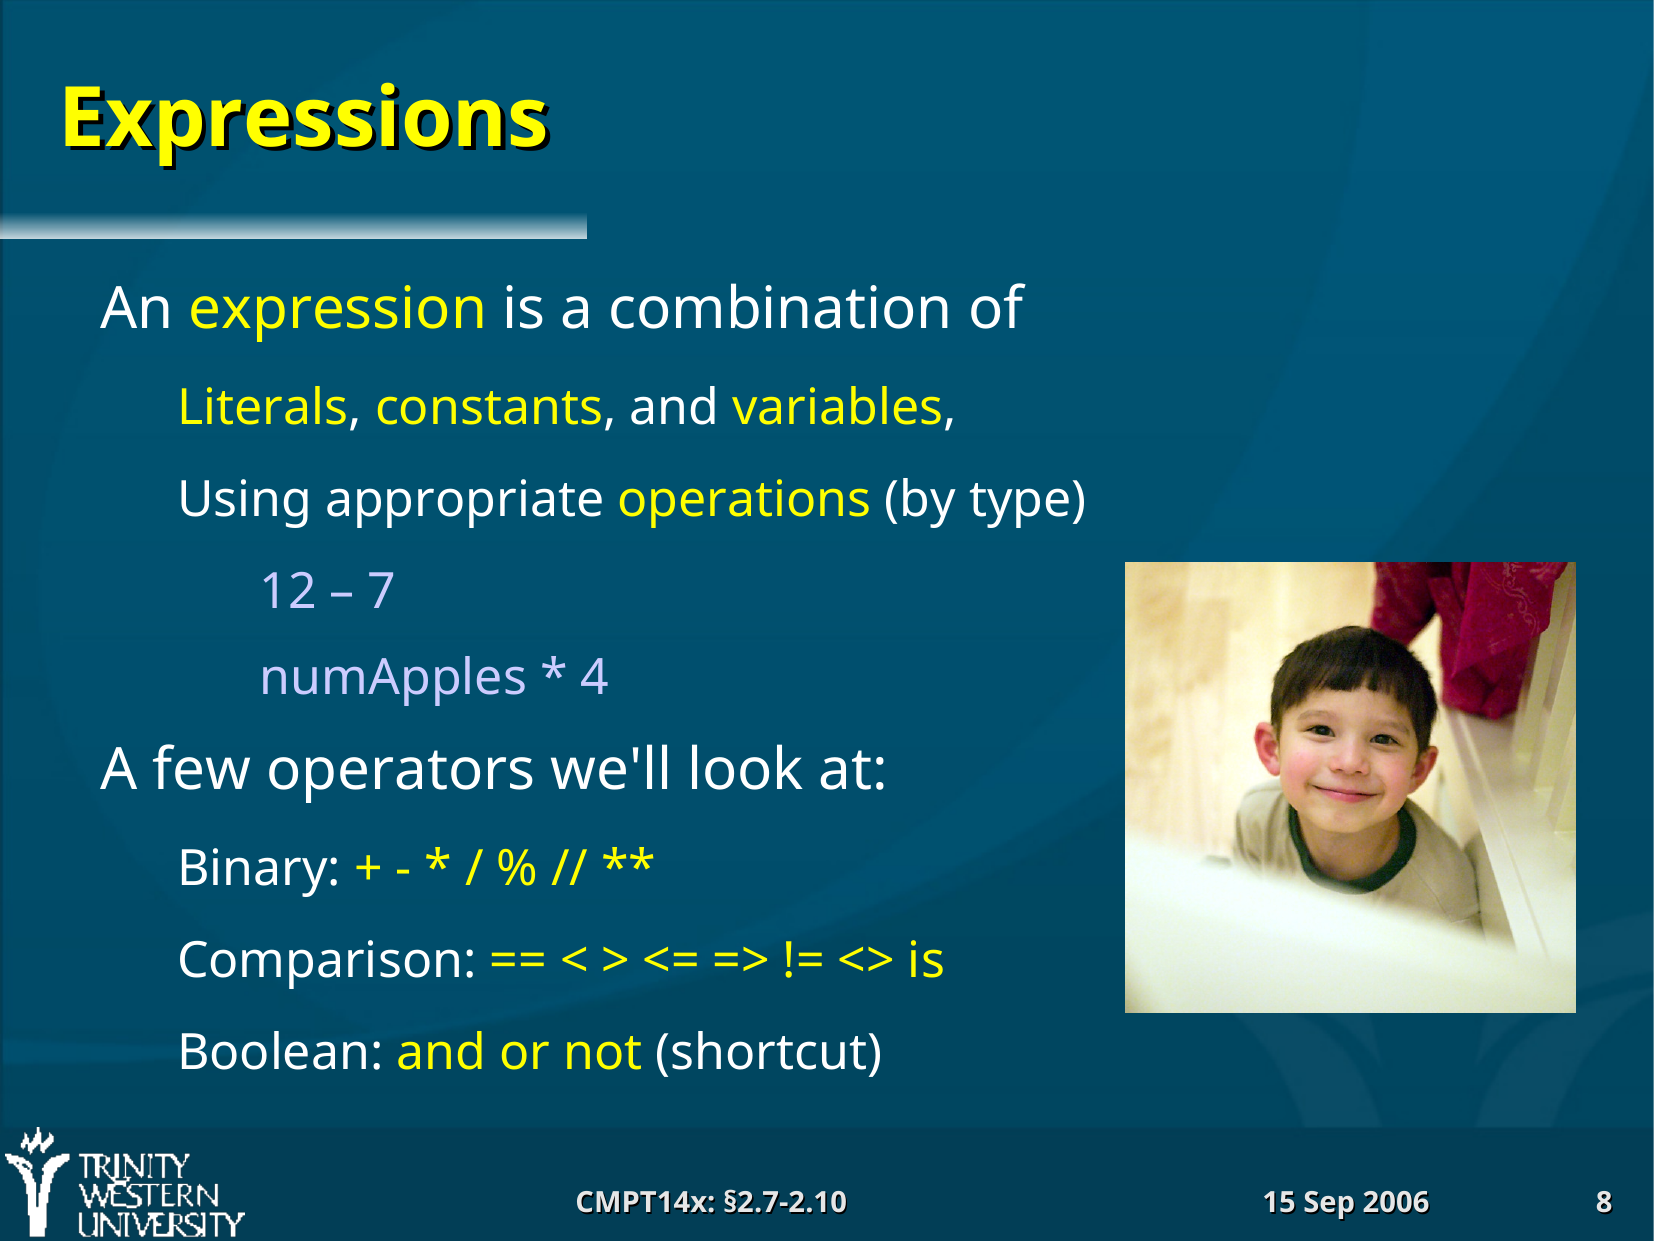

# Expressions
An expression is a combination of
Literals, constants, and variables,
Using appropriate operations (by type)
12 – 7
numApples * 4
A few operators we'll look at:
Binary: + - * / % // **
Comparison: == < > <= => != <> is
Boolean: and or not (shortcut)
CMPT14x: §2.7-2.10
15 Sep 2006
8